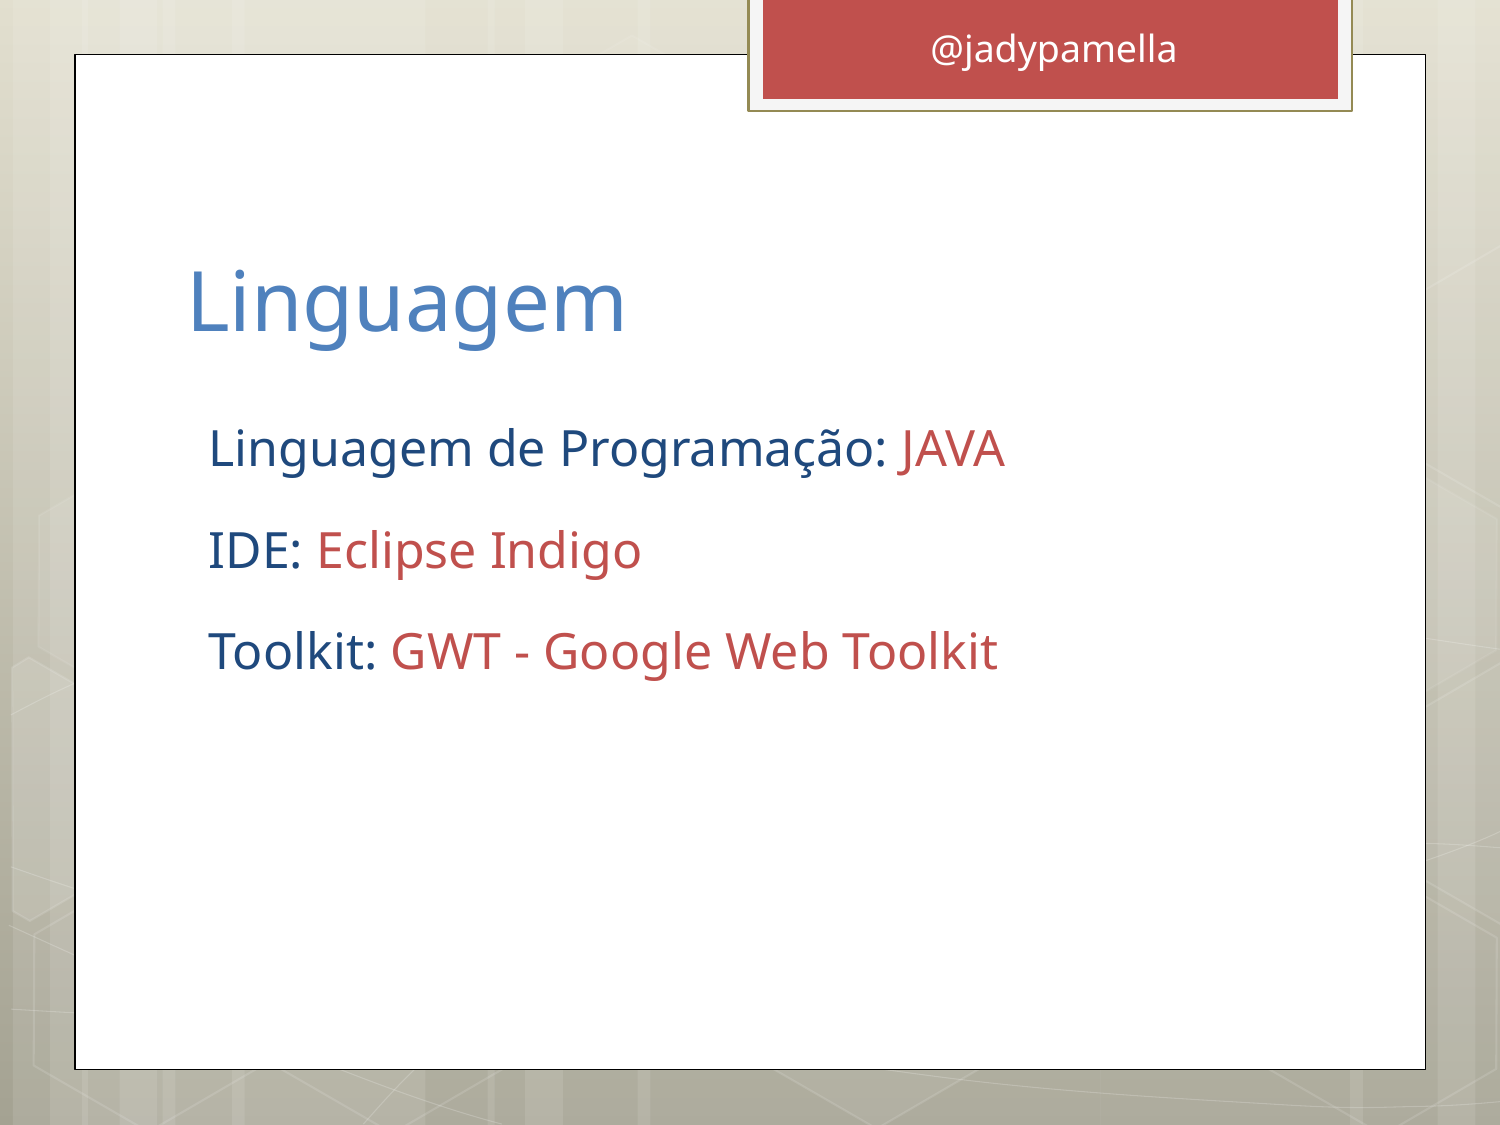

@jadypamella
# Linguagem
Linguagem de Programação: JAVA
IDE: Eclipse Indigo
Toolkit: GWT - Google Web Toolkit